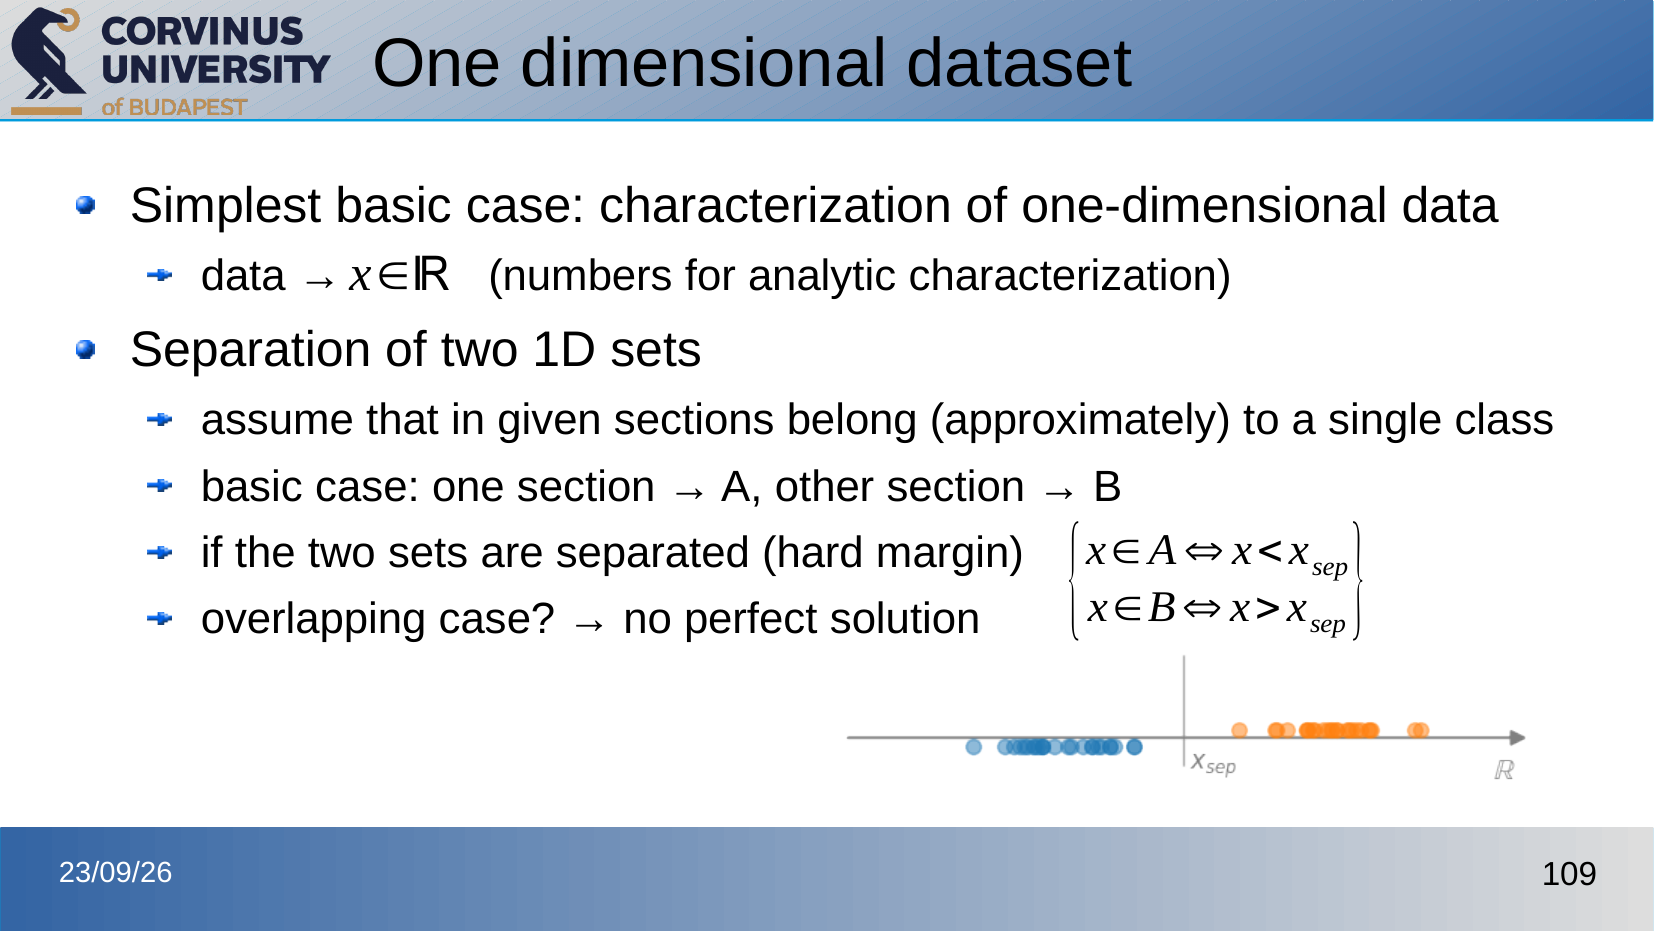

# One dimensional dataset
Simplest basic case: characterization of one-dimensional data
data → (numbers for analytic characterization)
Separation of two 1D sets
assume that in given sections belong (approximately) to a single class
basic case: one section → A, other section → B
if the two sets are separated (hard margin)
overlapping case? → no perfect solution